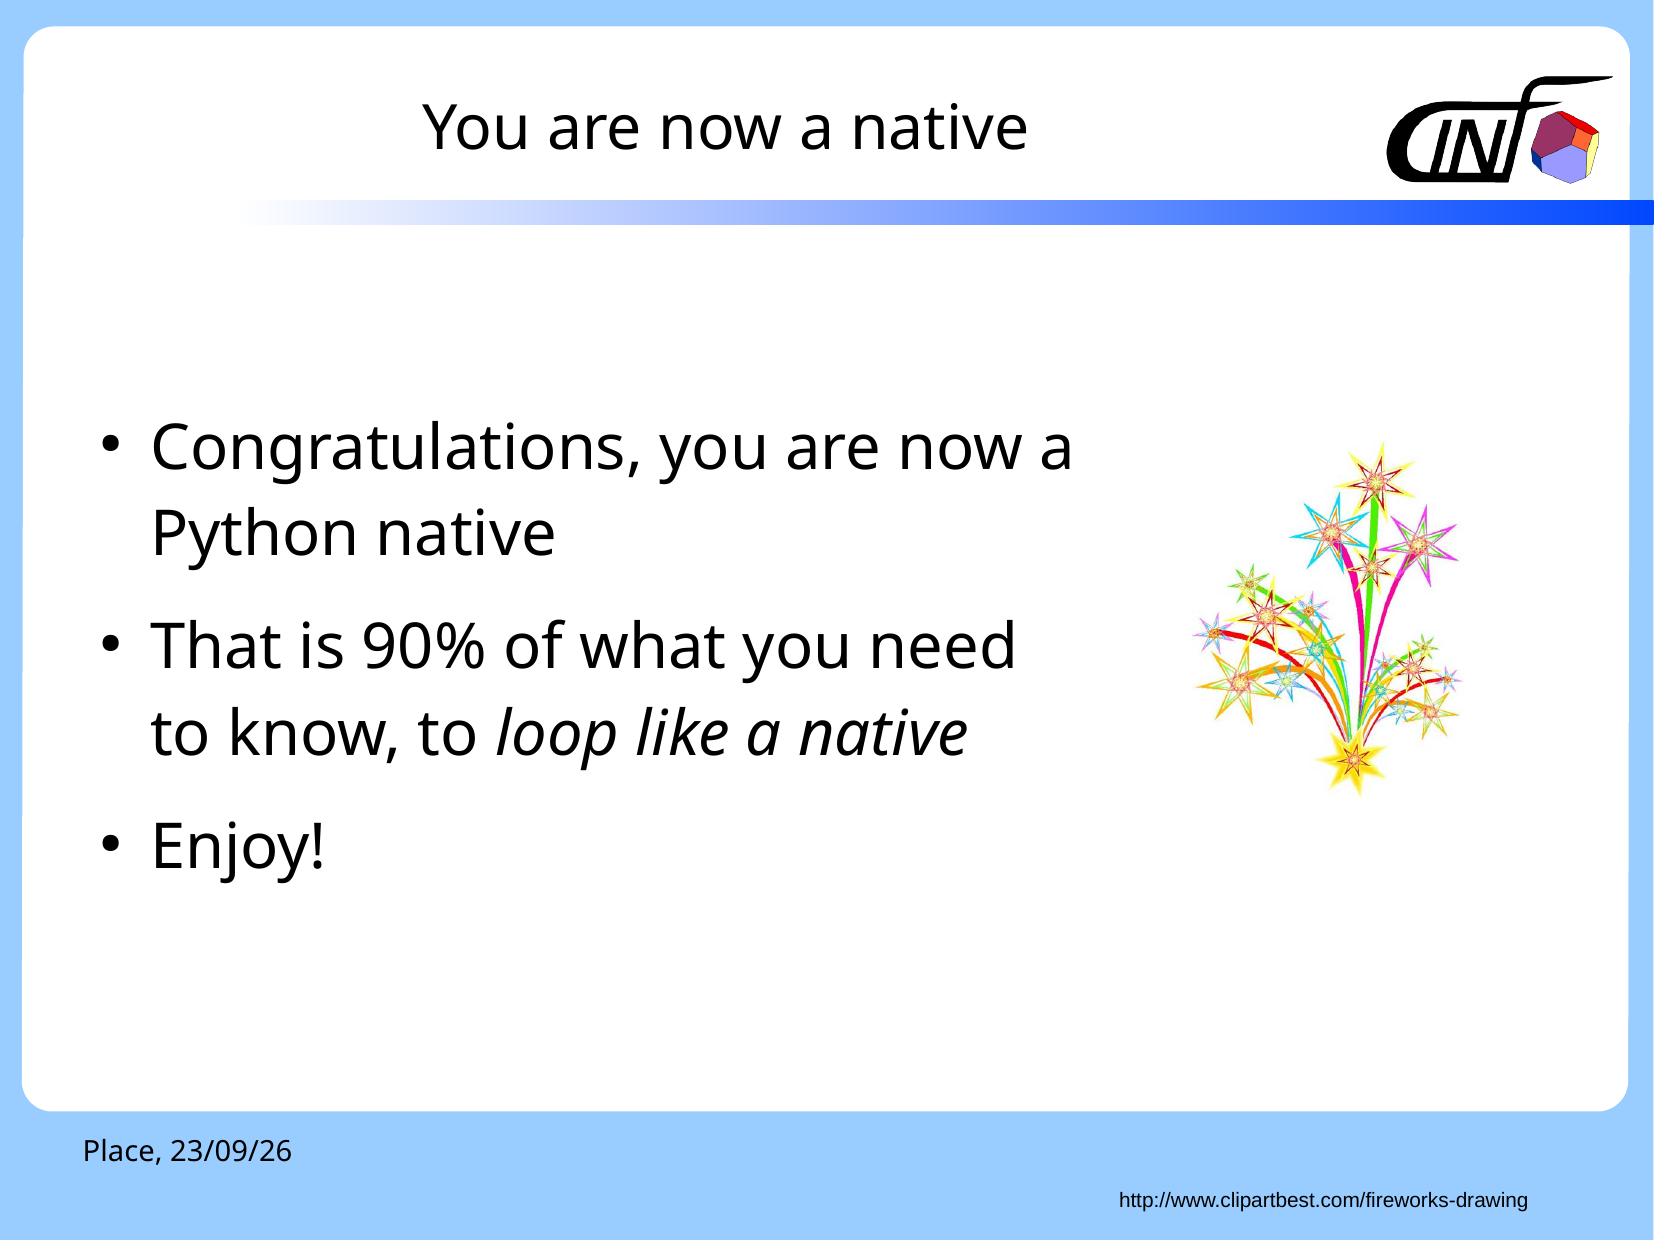

# You are now a native
Congratulations, you are now a Python native
That is 90% of what you need to know, to loop like a native
Enjoy!
http://www.clipartbest.com/fireworks-drawing